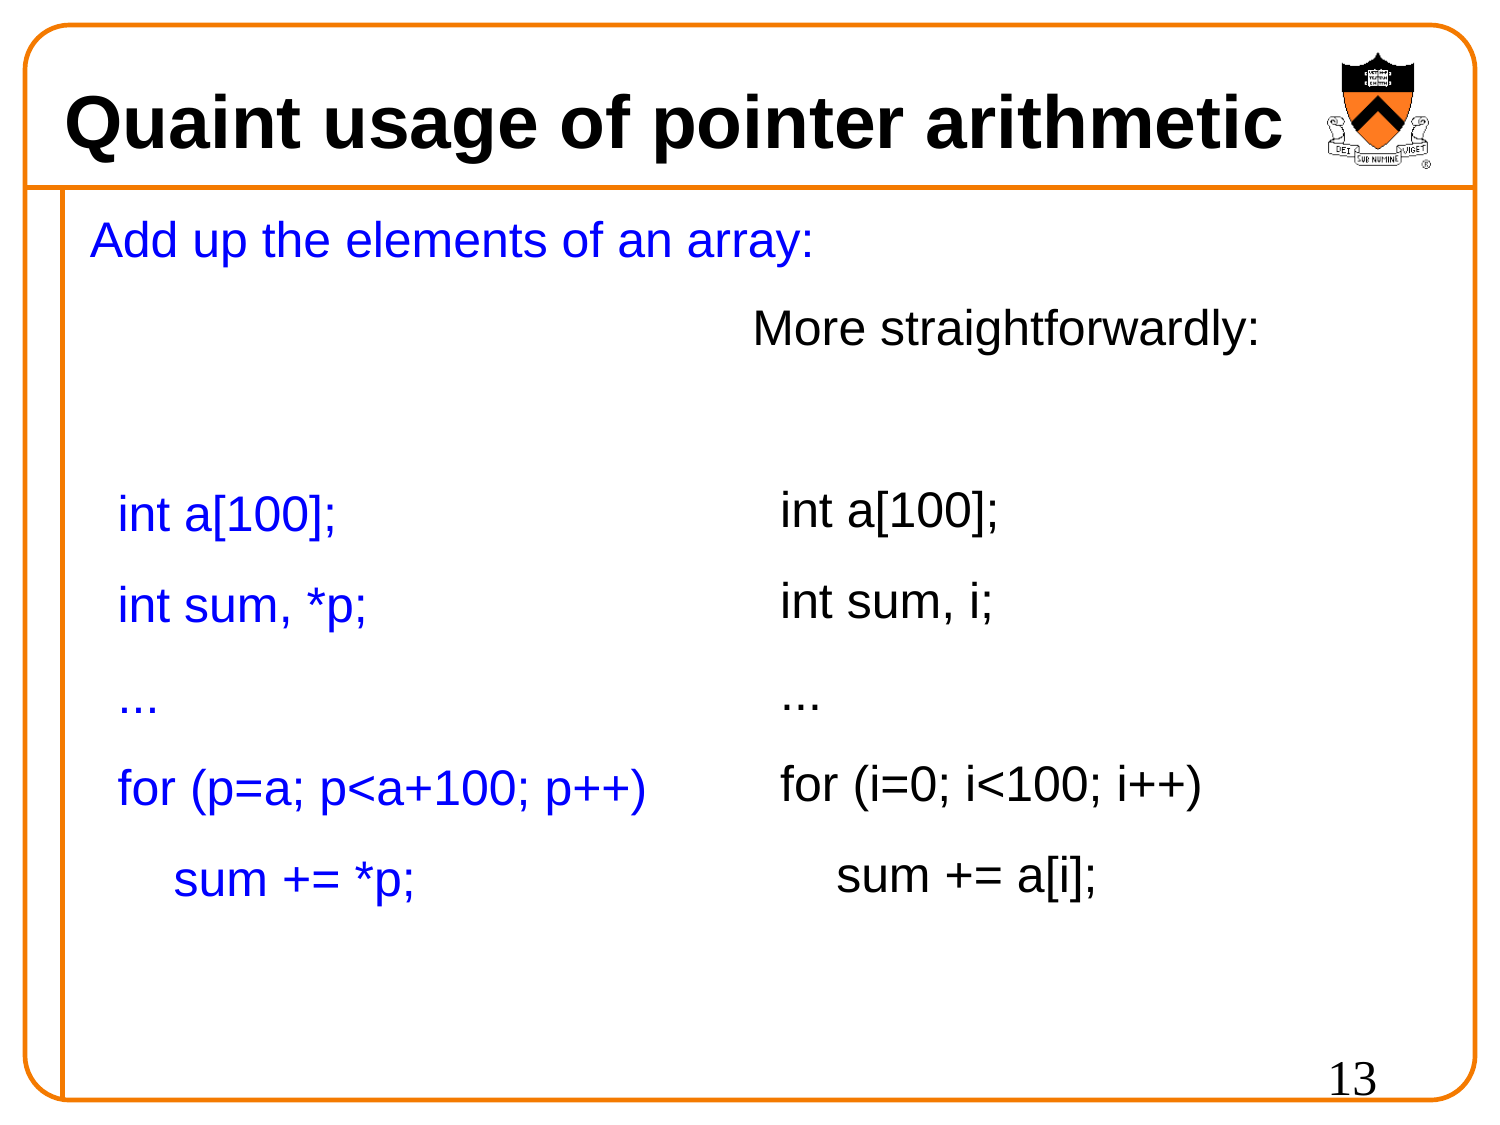

# Quaint usage of pointer arithmetic
Add up the elements of an array:
 int a[100];
 int sum, *p;
 ...
 for (p=a; p<a+100; p++)
 sum += *p;
More straightforwardly:
 int a[100];
 int sum, i;
 ...
 for (i=0; i<100; i++)
 sum += a[i];
13